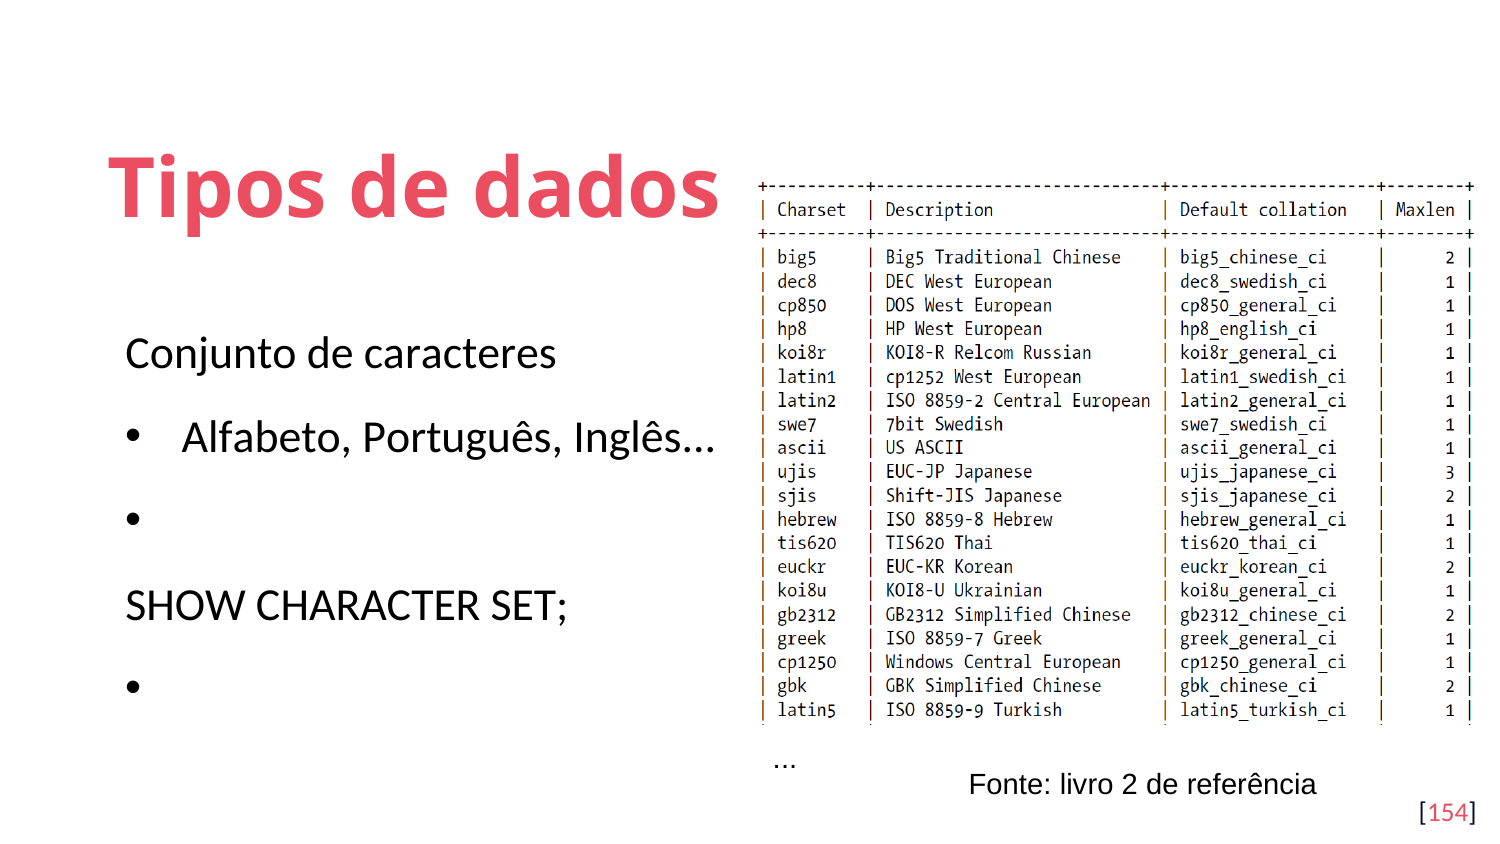

Tipos de dados
Conjunto de caracteres
Alfabeto, Português, Inglês...
SHOW CHARACTER SET;
...
Fonte: livro 2 de referência